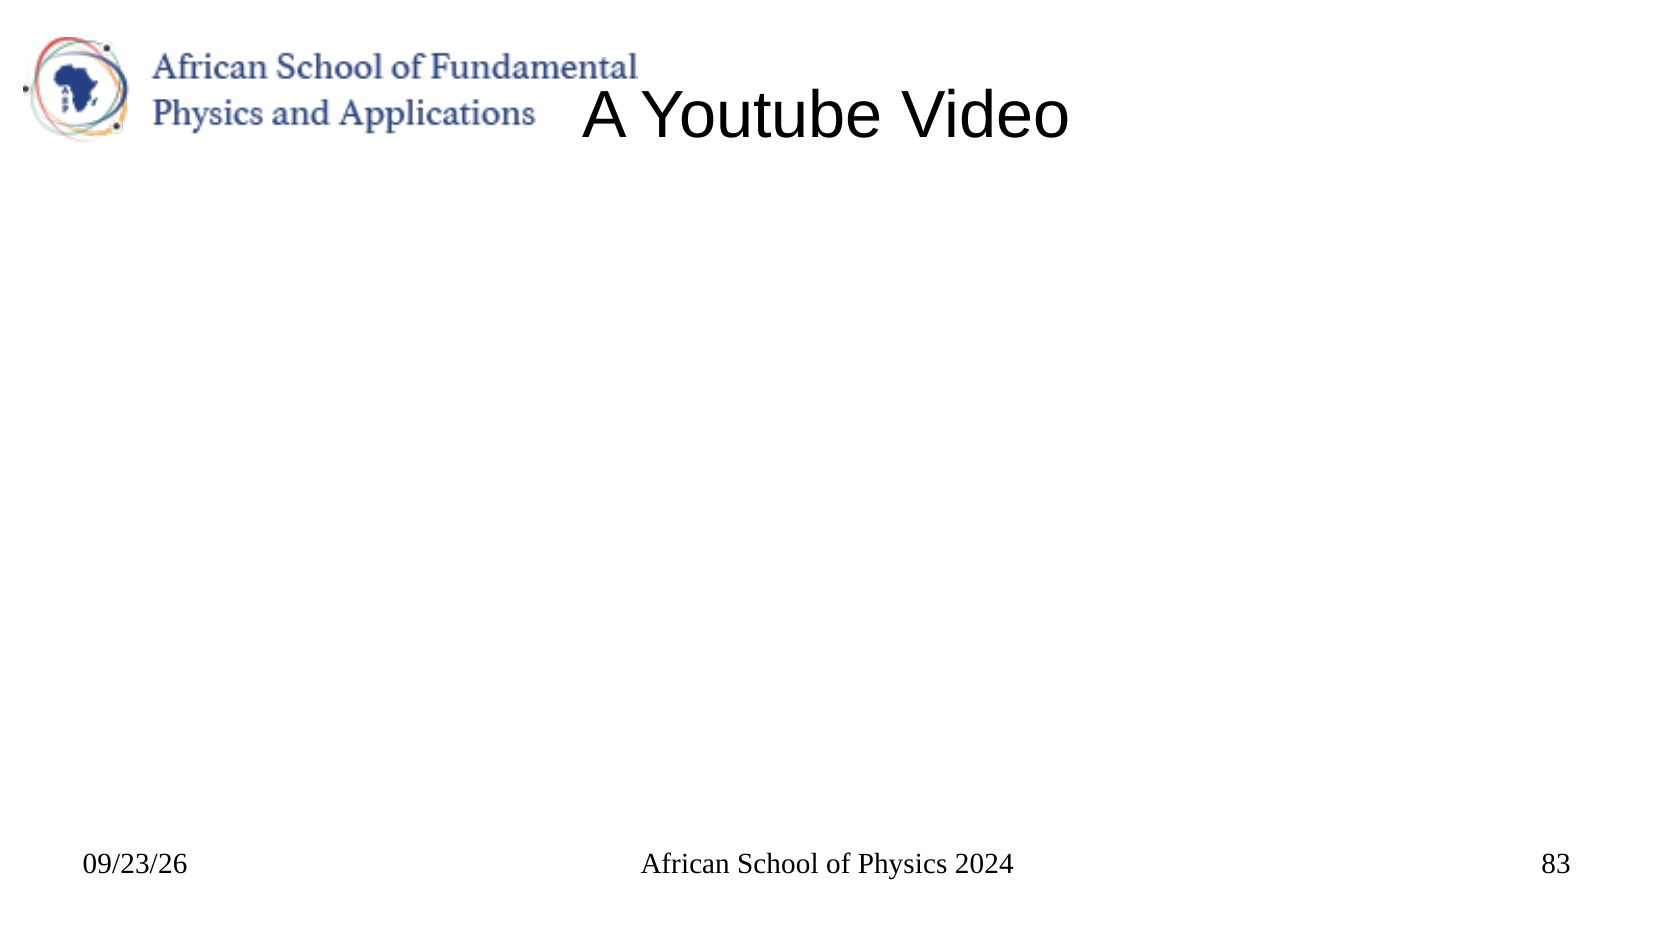

# A Youtube Video
African School of Physics 2024
83